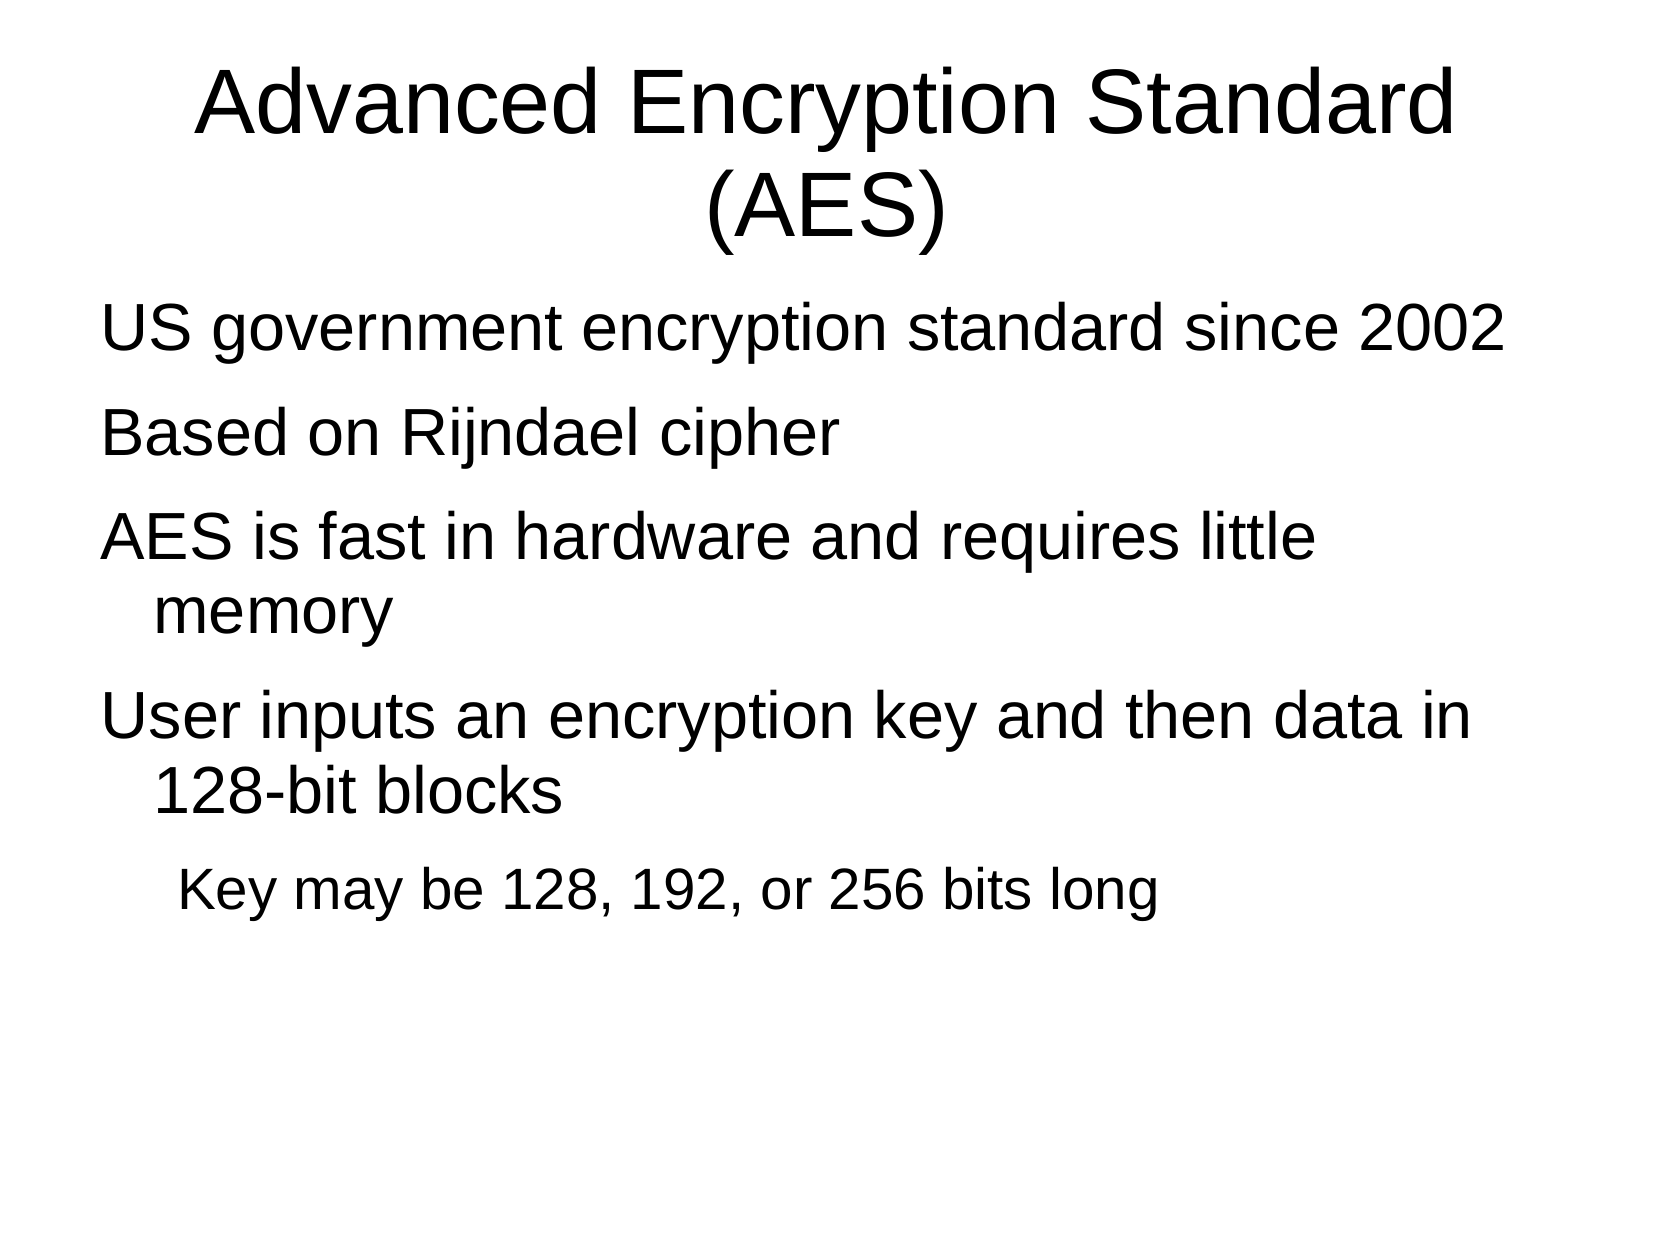

# Advanced Encryption Standard (AES)
US government encryption standard since 2002
Based on Rijndael cipher
AES is fast in hardware and requires little memory
User inputs an encryption key and then data in 128-bit blocks
Key may be 128, 192, or 256 bits long